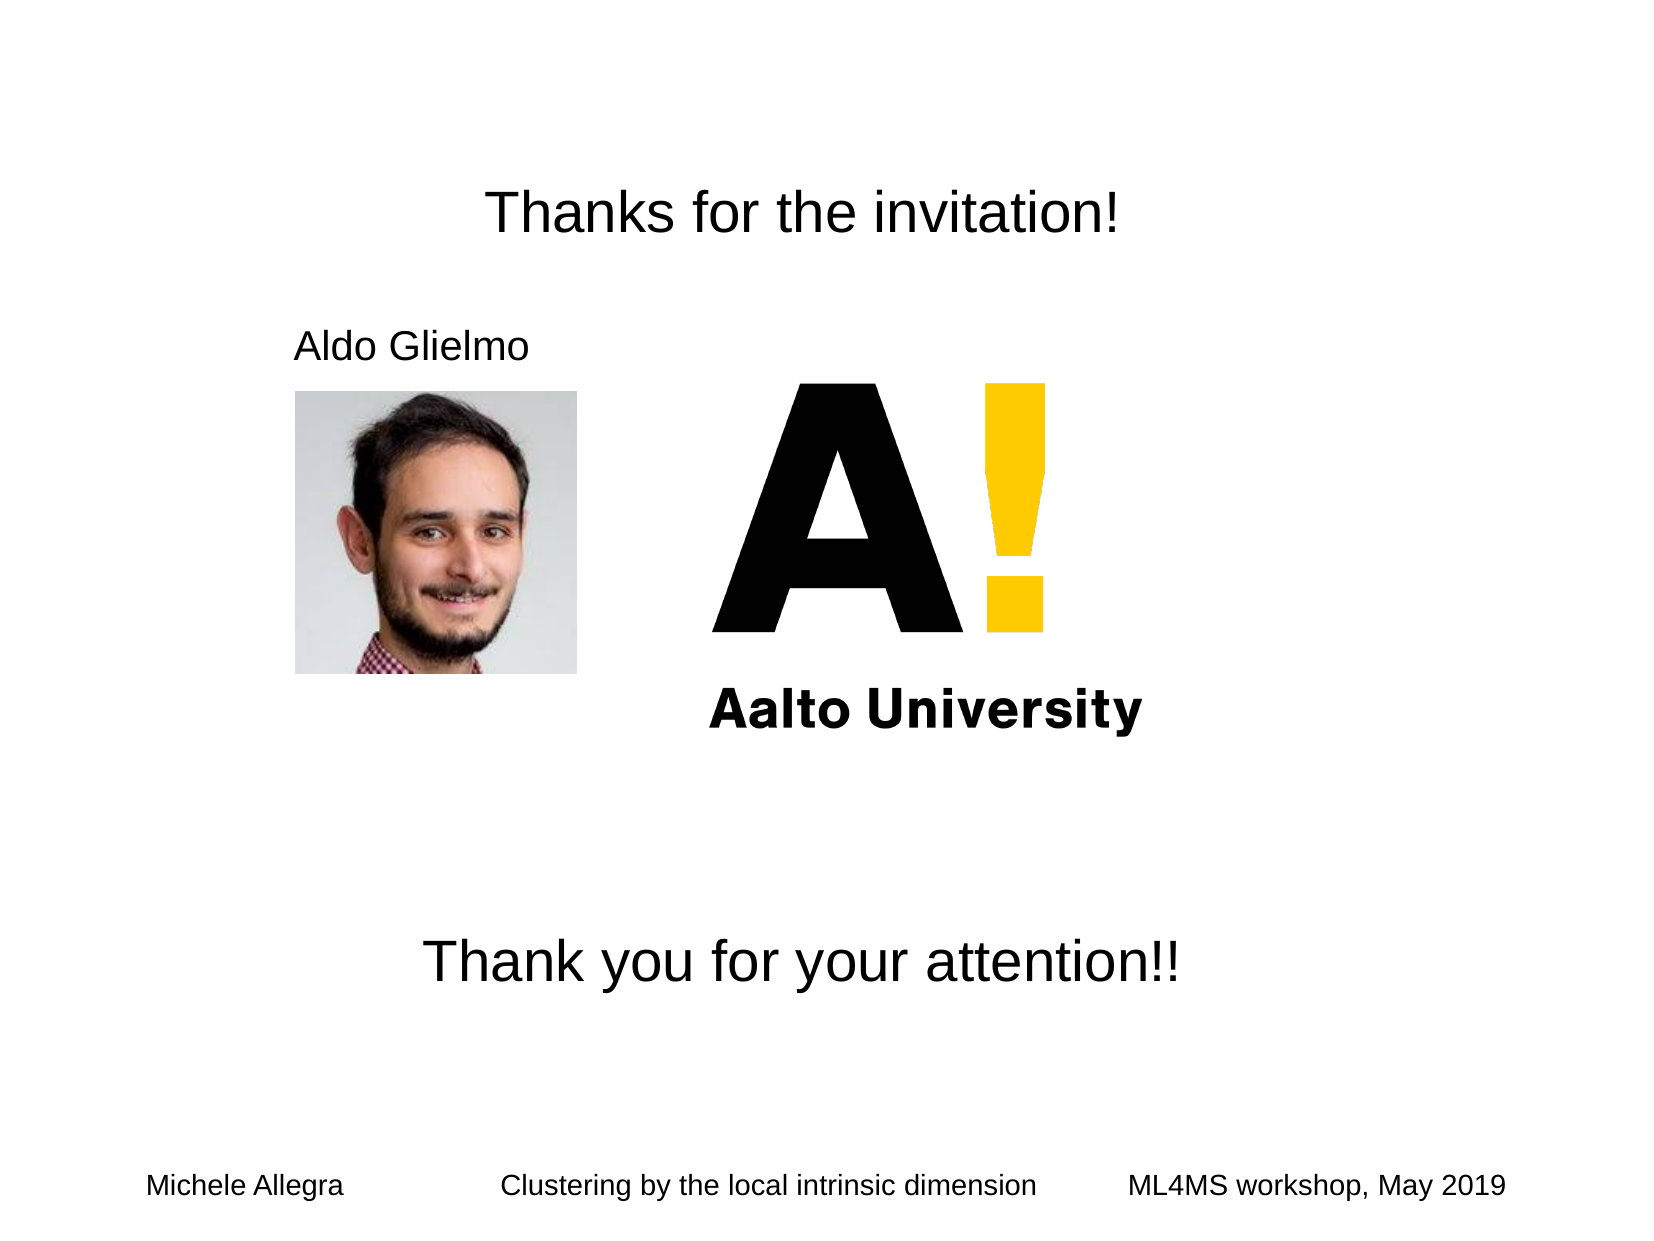

Thanks for the invitation!
#
Aldo Glielmo
Thank you for your attention!!
Michele Allegra Clustering by the local intrinsic dimension ML4MS workshop, May 2019